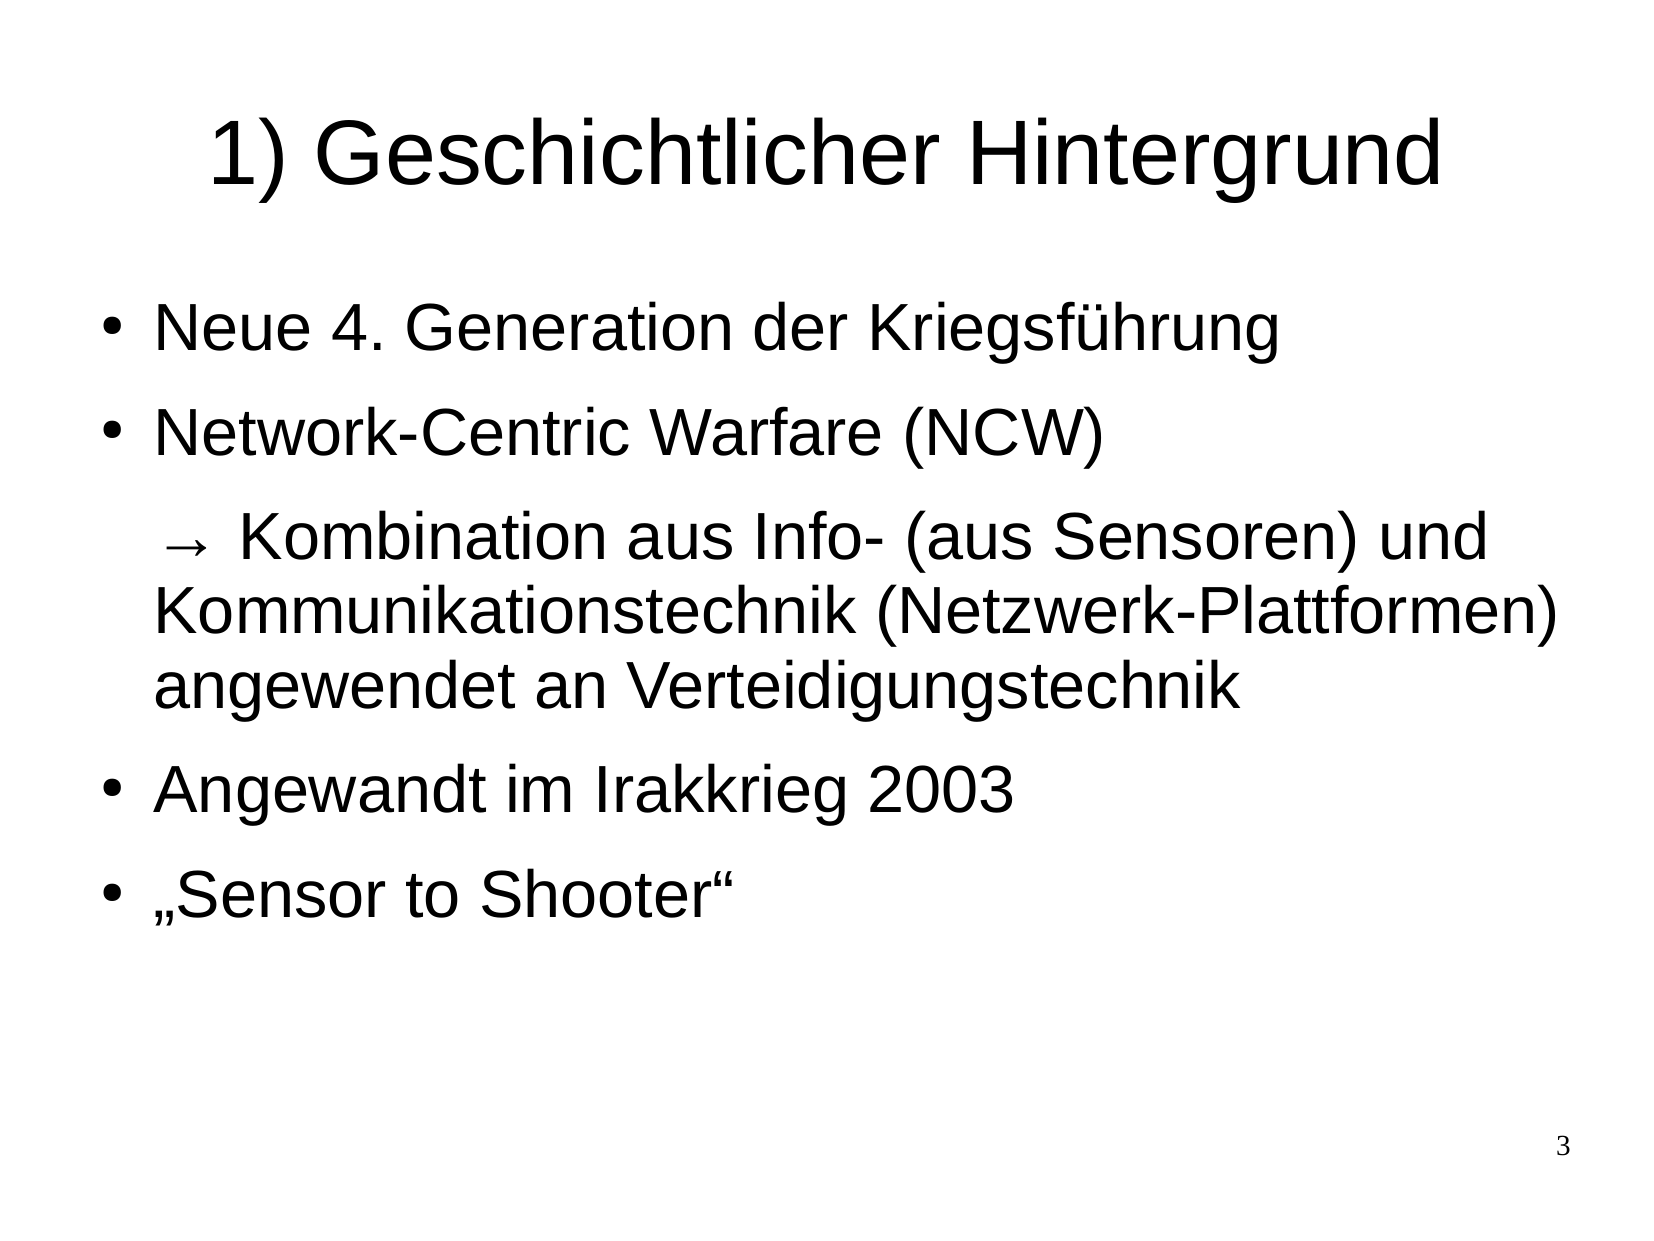

# 1) Geschichtlicher Hintergrund
Neue 4. Generation der Kriegsführung
Network-Centric Warfare (NCW)
→ Kombination aus Info- (aus Sensoren) und Kommunikationstechnik (Netzwerk-Plattformen) angewendet an Verteidigungstechnik
Angewandt im Irakkrieg 2003
„Sensor to Shooter“
3